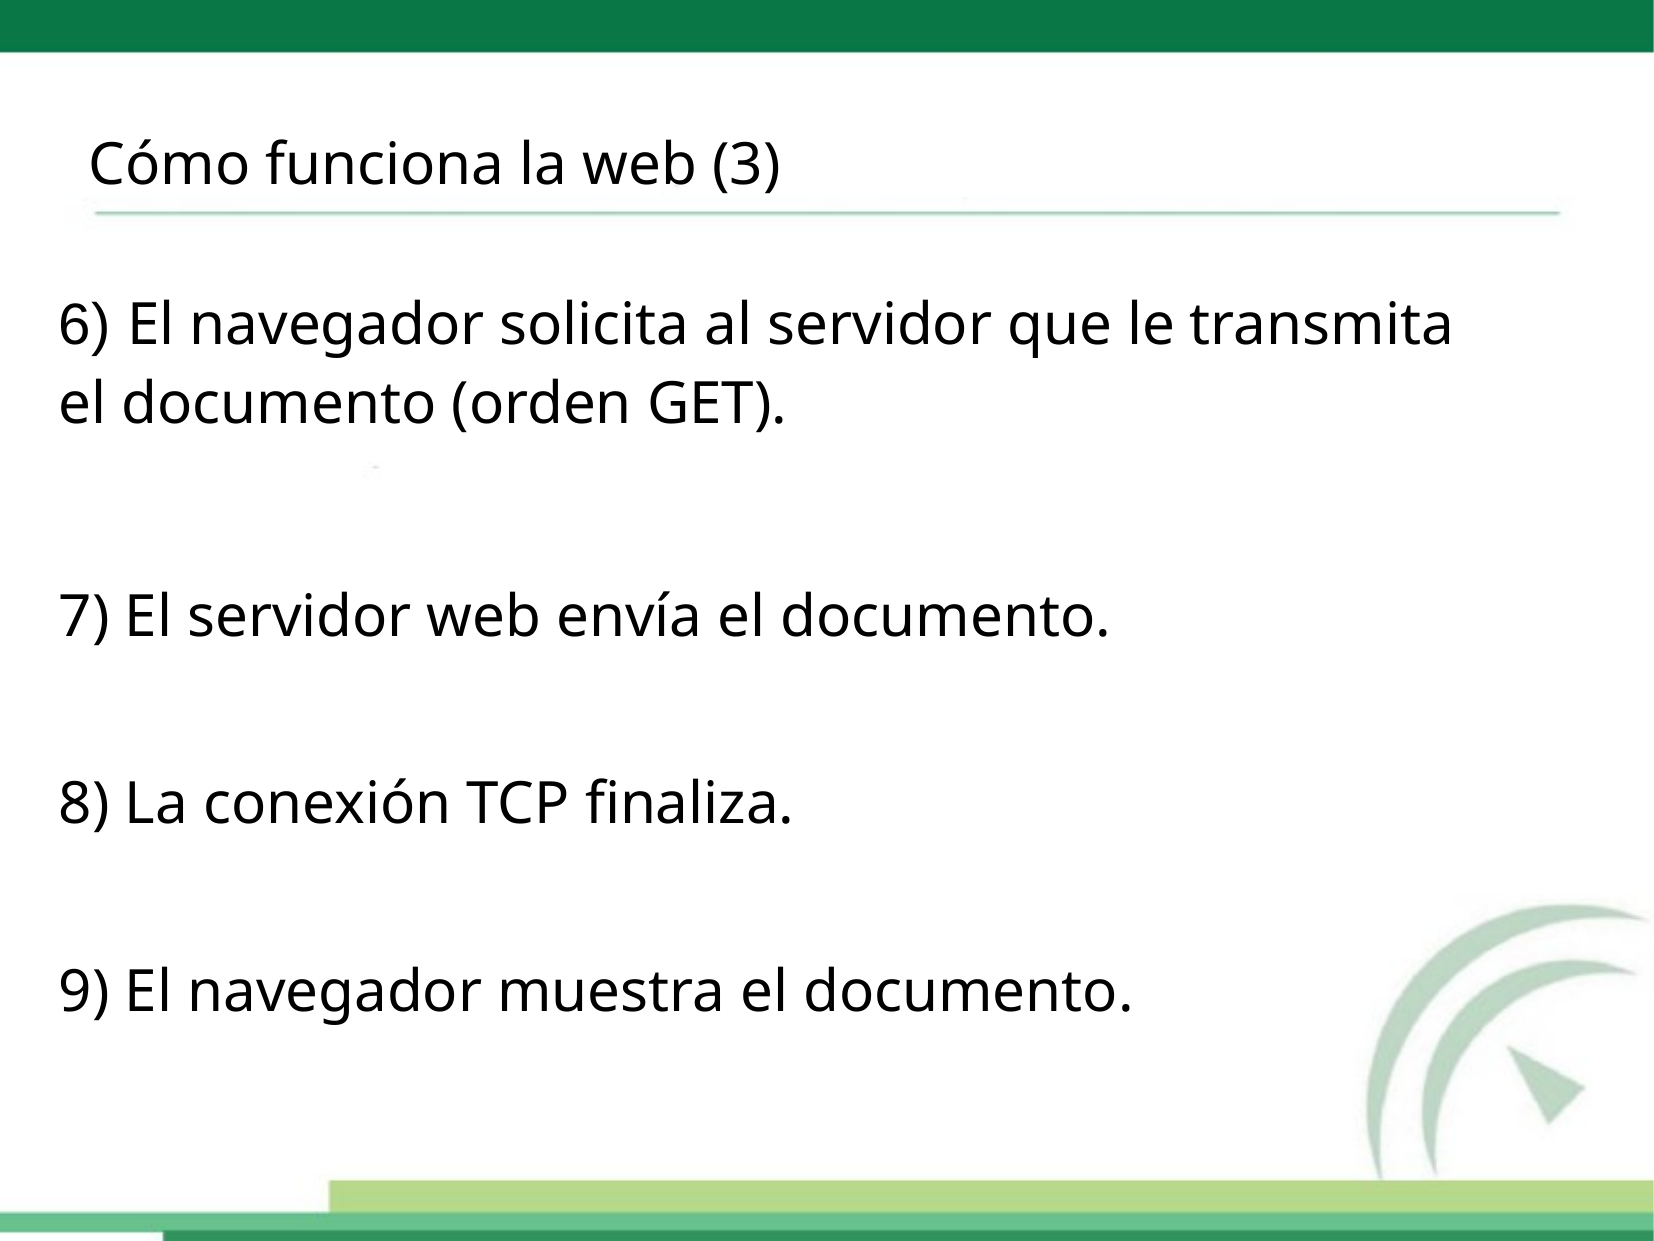

# Cómo funciona la web (3)
6) El navegador solicita al servidor que le transmita
el documento (orden GET).
7) El servidor web envía el documento.
8) La conexión TCP finaliza.
9) El navegador muestra el documento.